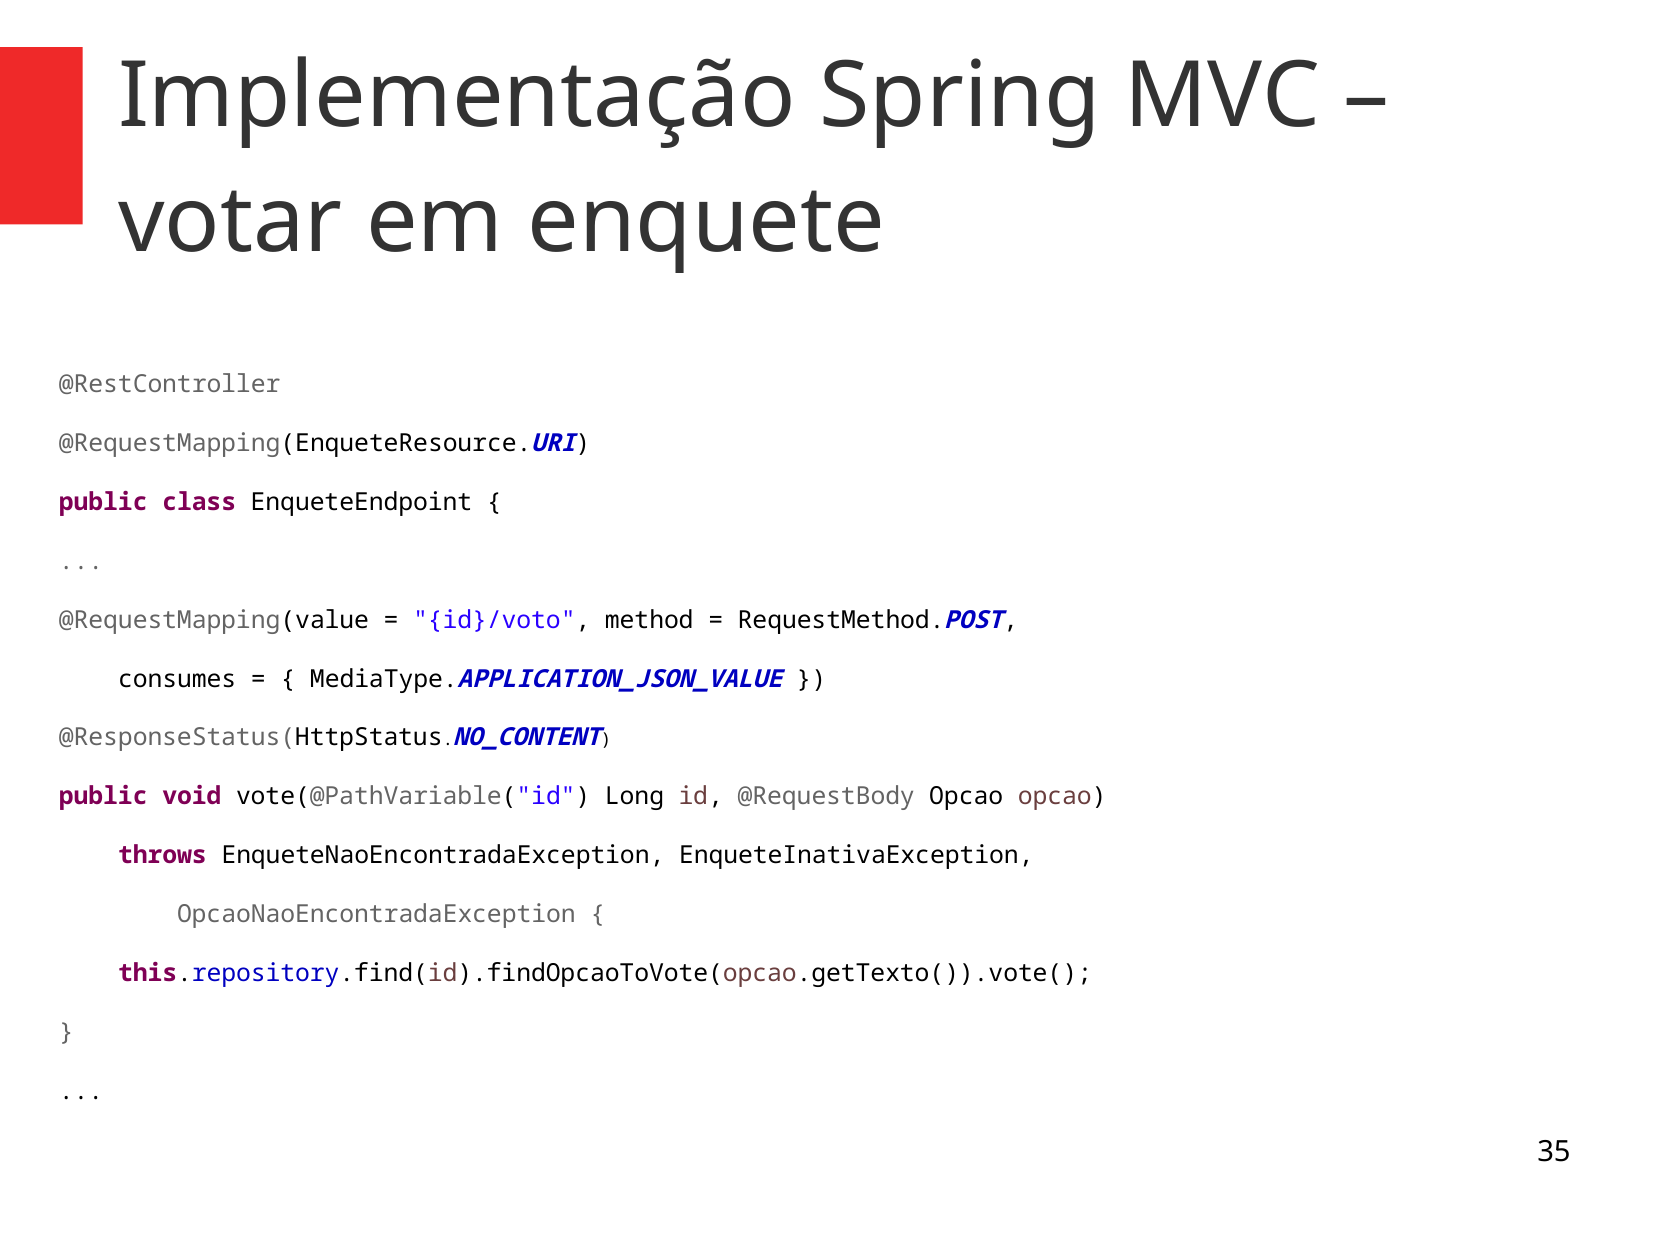

# Implementação Spring MVC – votar em enquete
@RestController
@RequestMapping(EnqueteResource.URI)
public class EnqueteEndpoint {
...
@RequestMapping(value = "{id}/voto", method = RequestMethod.POST,
 consumes = { MediaType.APPLICATION_JSON_VALUE })
@ResponseStatus(HttpStatus.NO_CONTENT)
public void vote(@PathVariable("id") Long id, @RequestBody Opcao opcao)
 throws EnqueteNaoEncontradaException, EnqueteInativaException,
 OpcaoNaoEncontradaException {
 this.repository.find(id).findOpcaoToVote(opcao.getTexto()).vote();
}
...
35